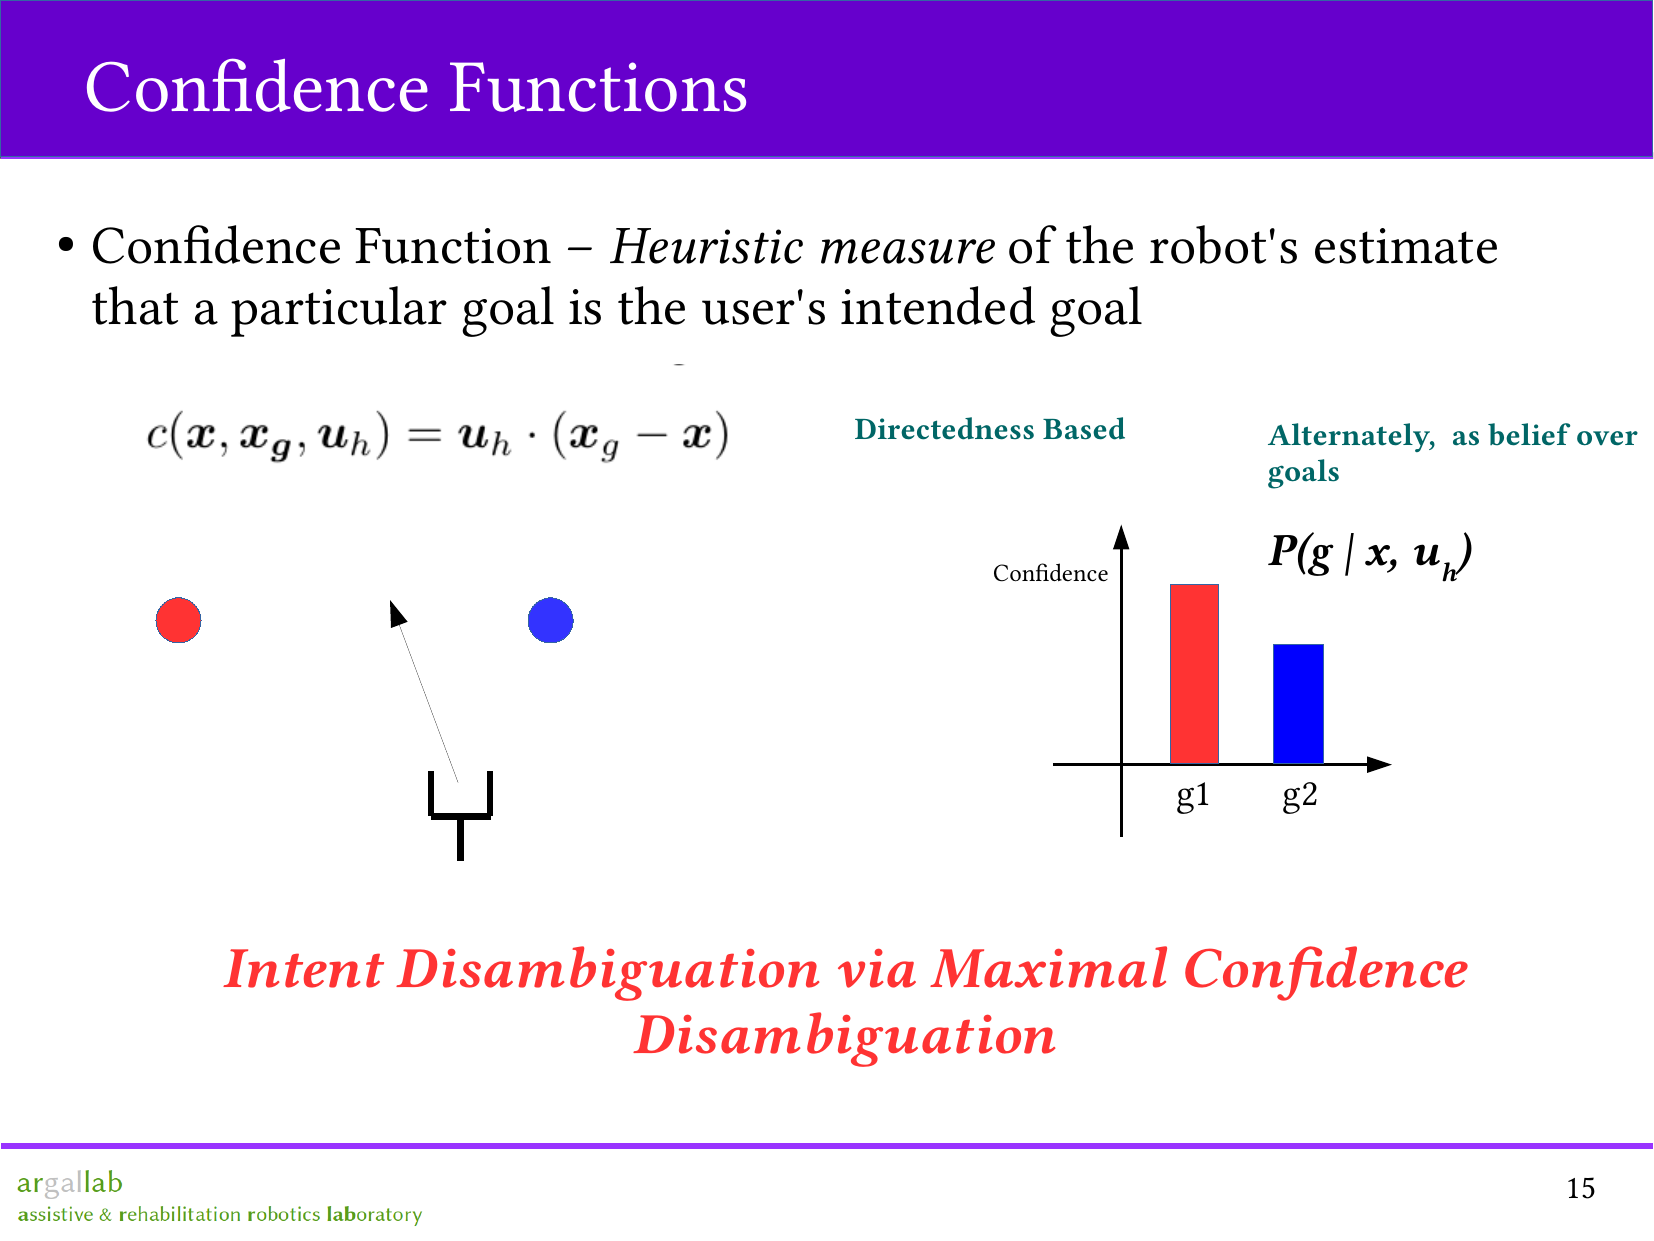

Confidence Functions
Confidence Function – Heuristic measure of the robot's estimate that a particular goal is the user's intended goal
Directedness Based
Alternately, as belief over
goals
P(g | x, uh)
Confidence
g1
g2
Intent Disambiguation via Maximal Confidence Disambiguation